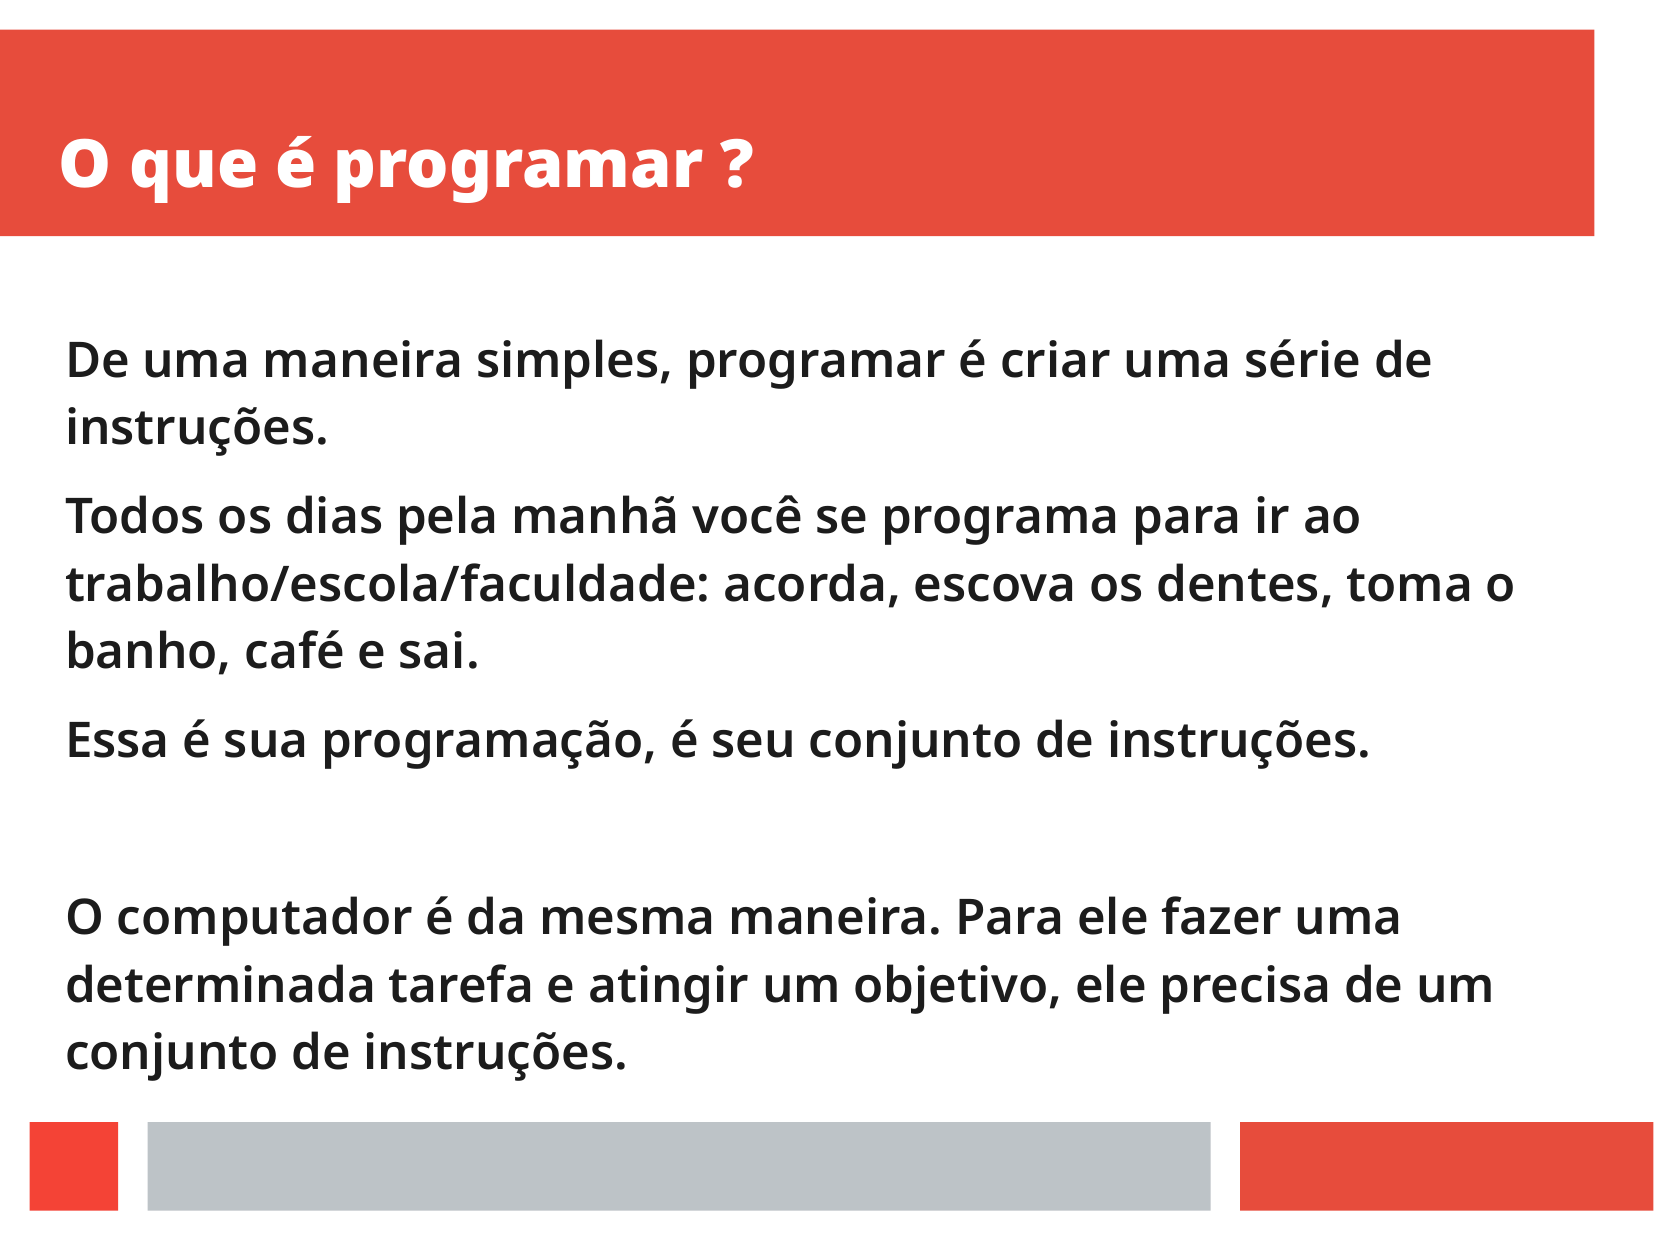

# O que é programar ?
De uma maneira simples, programar é criar uma série de instruções.
Todos os dias pela manhã você se programa para ir ao trabalho/escola/faculdade: acorda, escova os dentes, toma o banho, café e sai.
Essa é sua programação, é seu conjunto de instruções.
O computador é da mesma maneira. Para ele fazer uma determinada tarefa e atingir um objetivo, ele precisa de um conjunto de instruções.